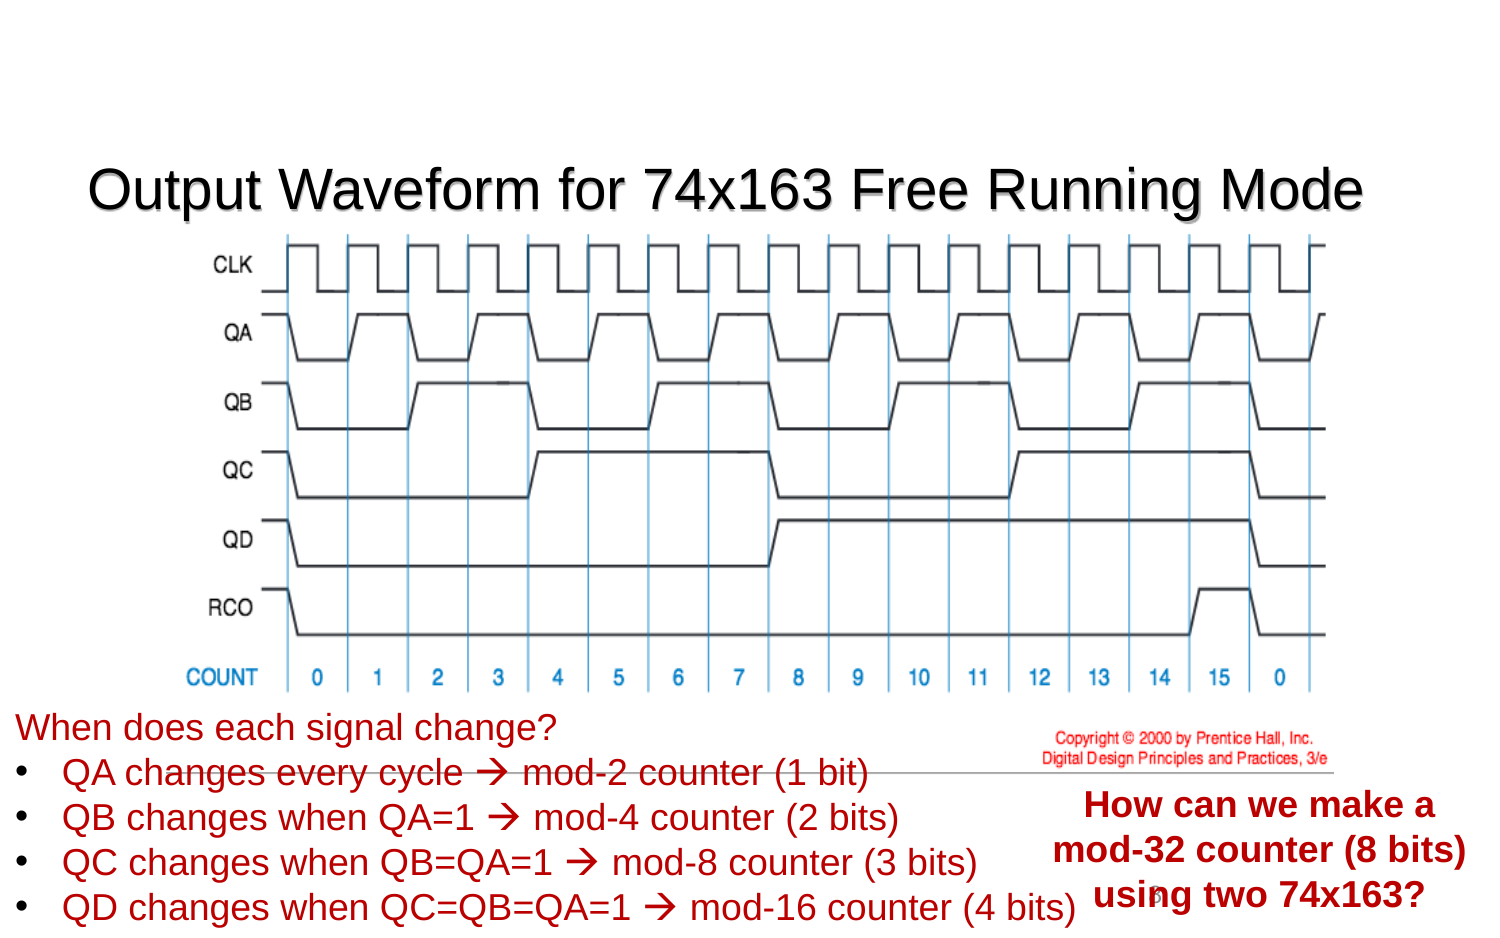

# Output Waveform for 74x163 Free Running Mode
When does each signal change?
QA changes every cycle  mod-2 counter (1 bit)
QB changes when QA=1  mod-4 counter (2 bits)
QC changes when QB=QA=1  mod-8 counter (3 bits)
QD changes when QC=QB=QA=1  mod-16 counter (4 bits)
How can we make a mod-32 counter (8 bits) using two 74x163?